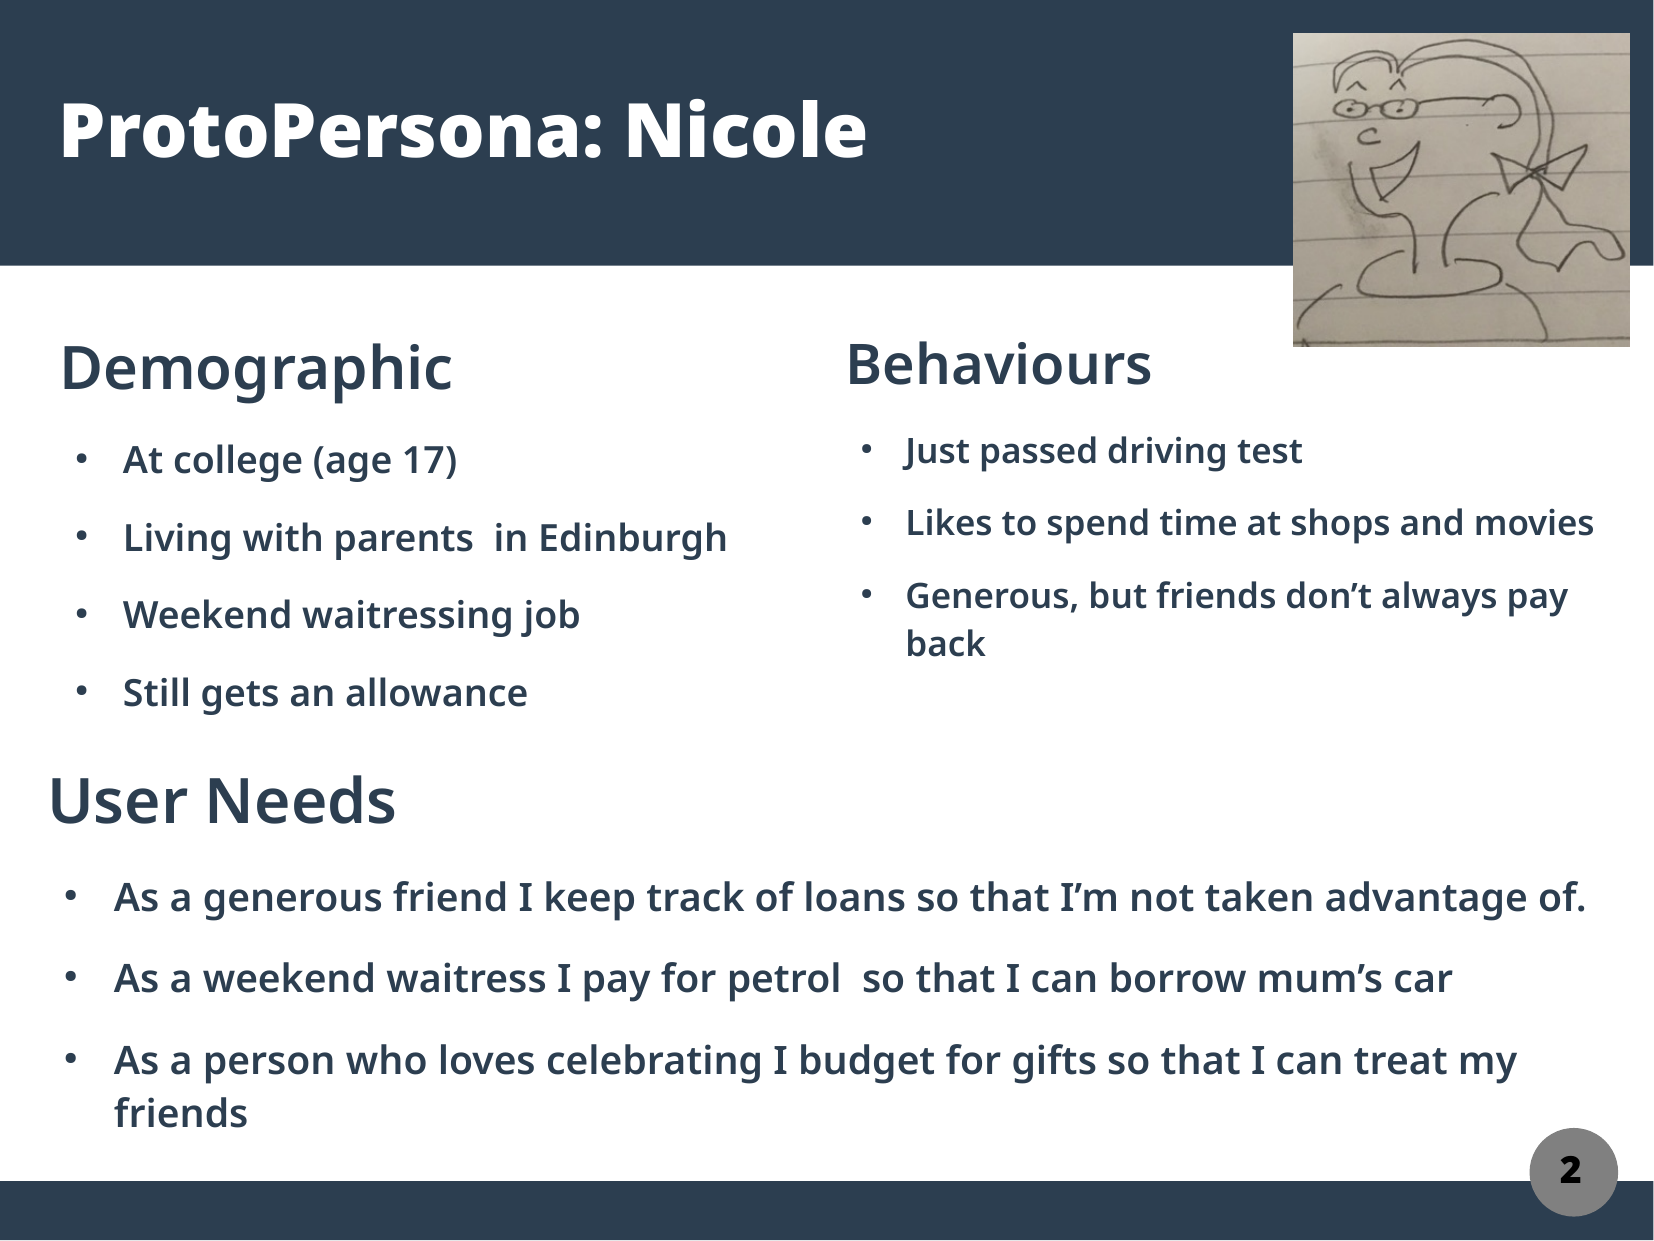

# ProtoPersona: Nicole
Behaviours
Just passed driving test
Likes to spend time at shops and movies
Generous, but friends don’t always pay back
Demographic
At college (age 17)
Living with parents in Edinburgh
Weekend waitressing job
Still gets an allowance
User Needs
As a generous friend I keep track of loans so that I’m not taken advantage of.
As a weekend waitress I pay for petrol so that I can borrow mum’s car
As a person who loves celebrating I budget for gifts so that I can treat my friends
2